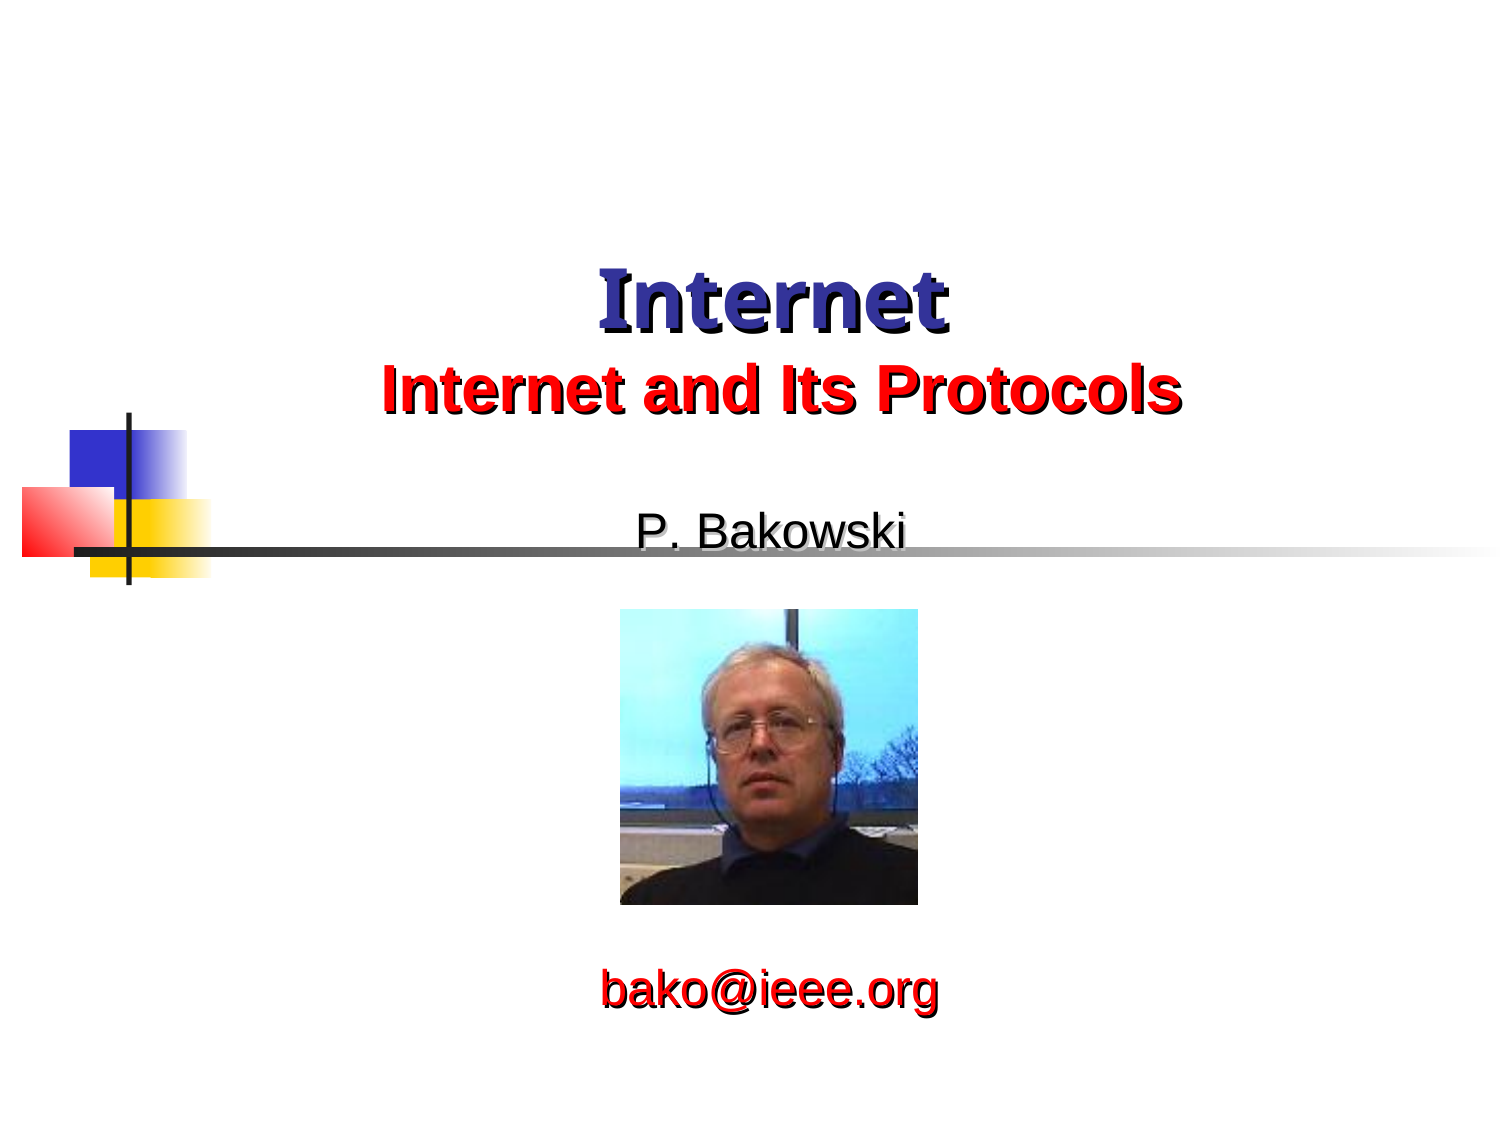

# Internet Internet and Its Protocols
P. Bakowski
bako@ieee.org